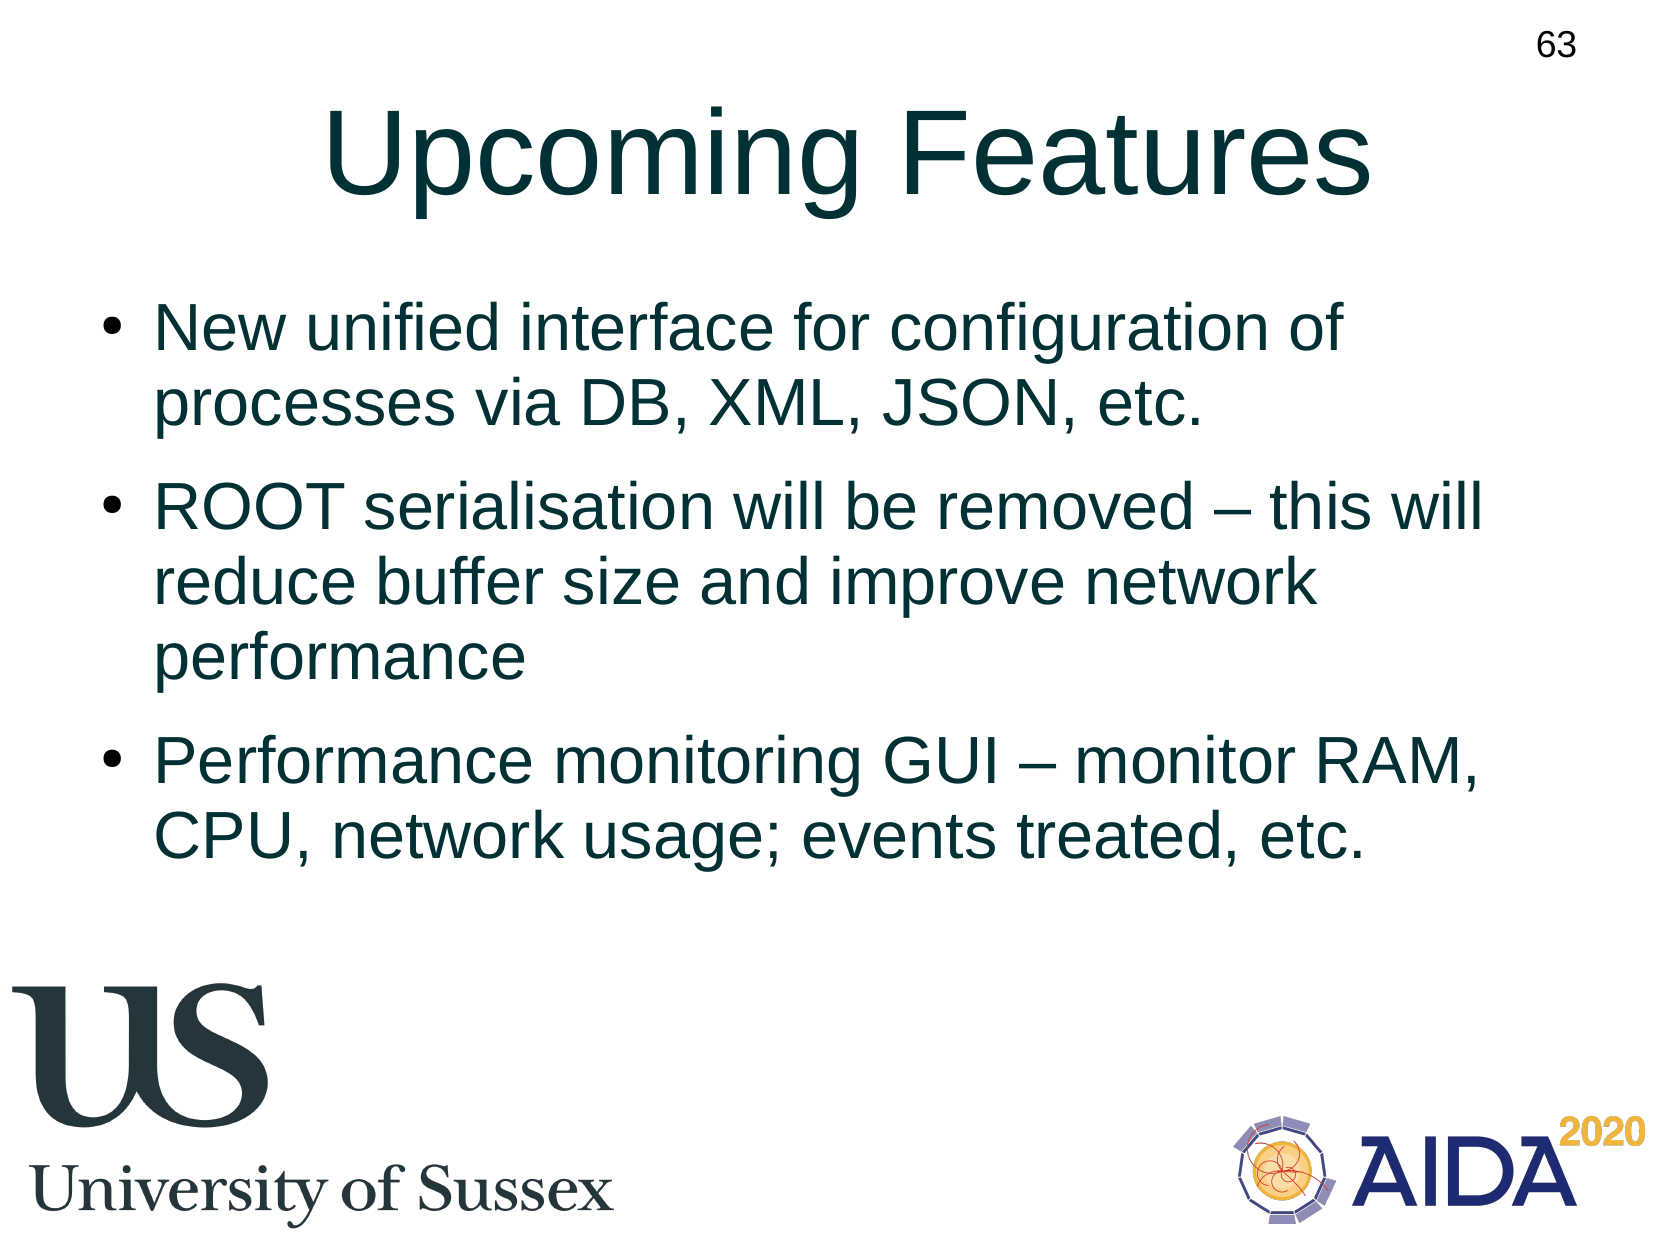

# Upcoming Features
New unified interface for configuration of processes via DB, XML, JSON, etc.
ROOT serialisation will be removed – this will reduce buffer size and improve network performance
Performance monitoring GUI – monitor RAM, CPU, network usage; events treated, etc.